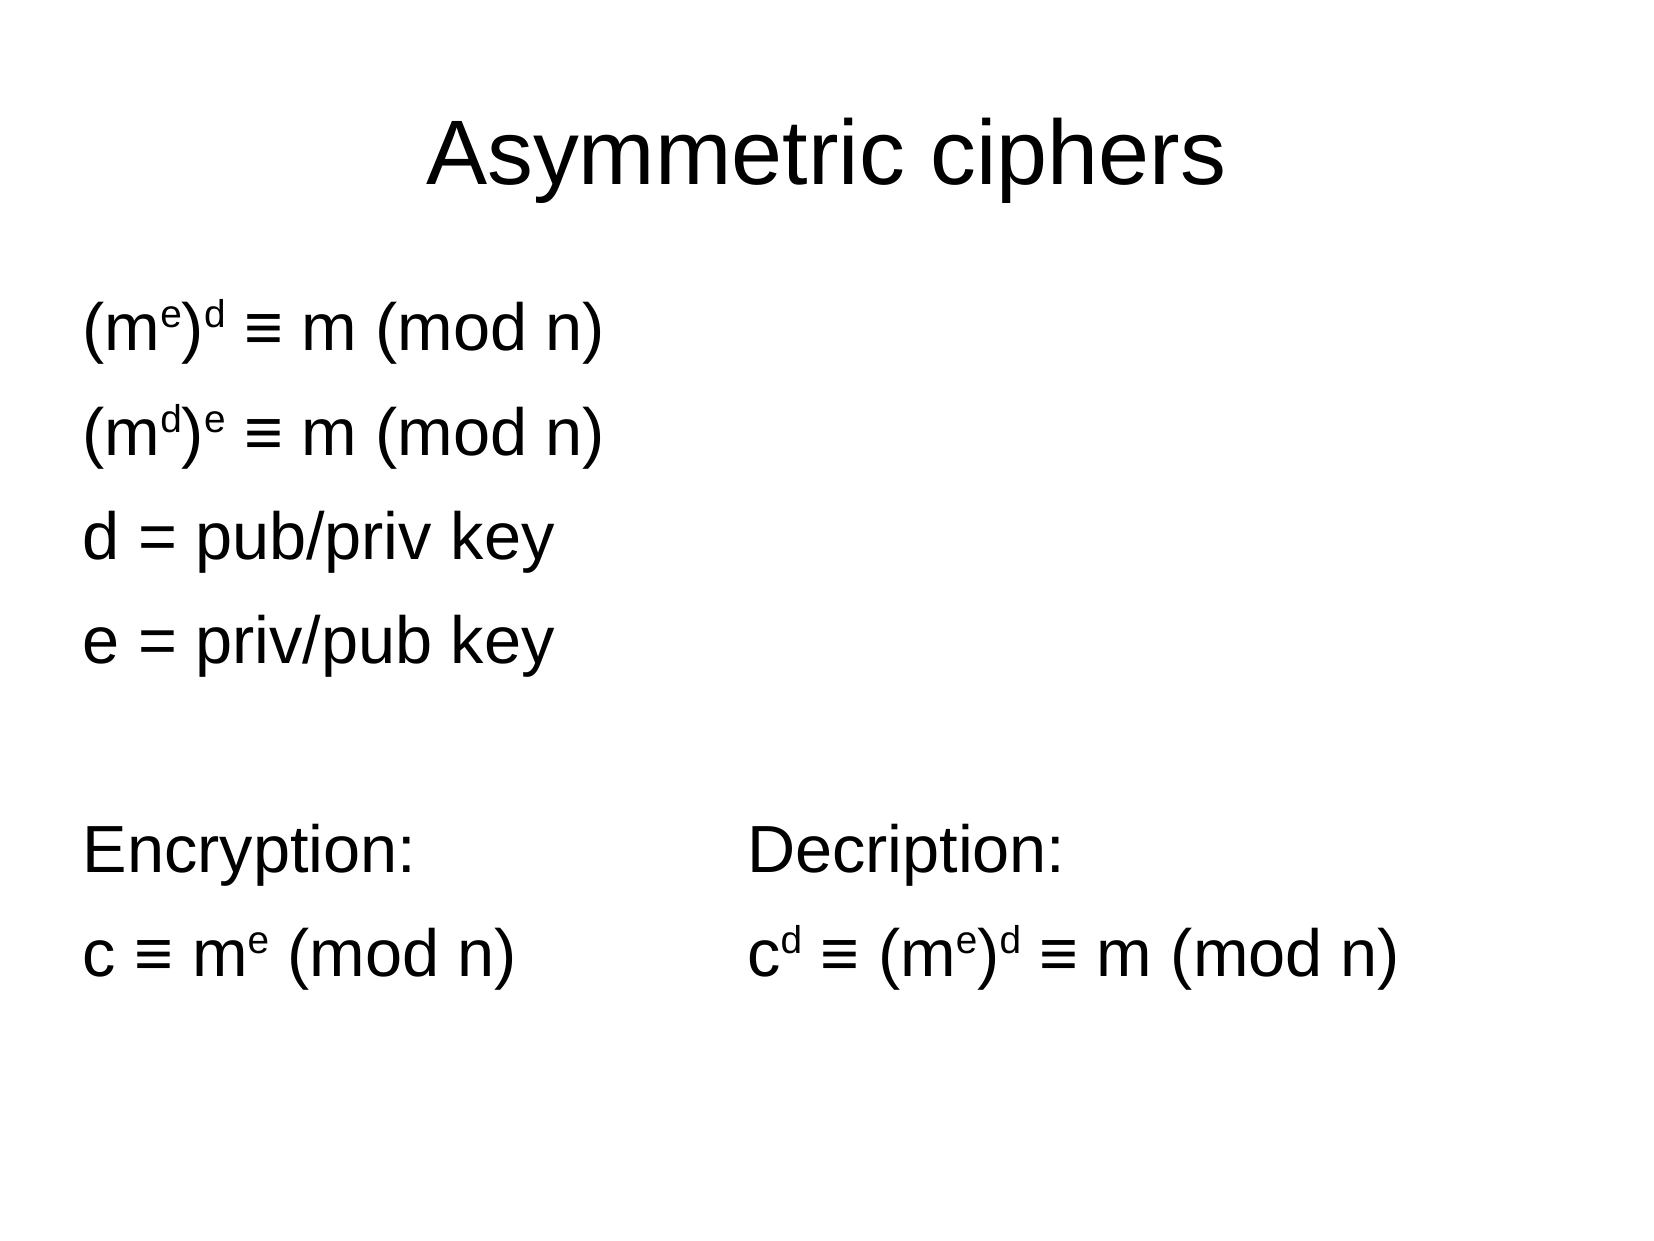

# Asymmetric ciphers
(me)d ≡ m (mod n)
(md)e ≡ m (mod n)
d = pub/priv key
e = priv/pub key
Encryption:					Decription:
c ≡ me (mod n)				cd ≡ (me)d ≡ m (mod n)